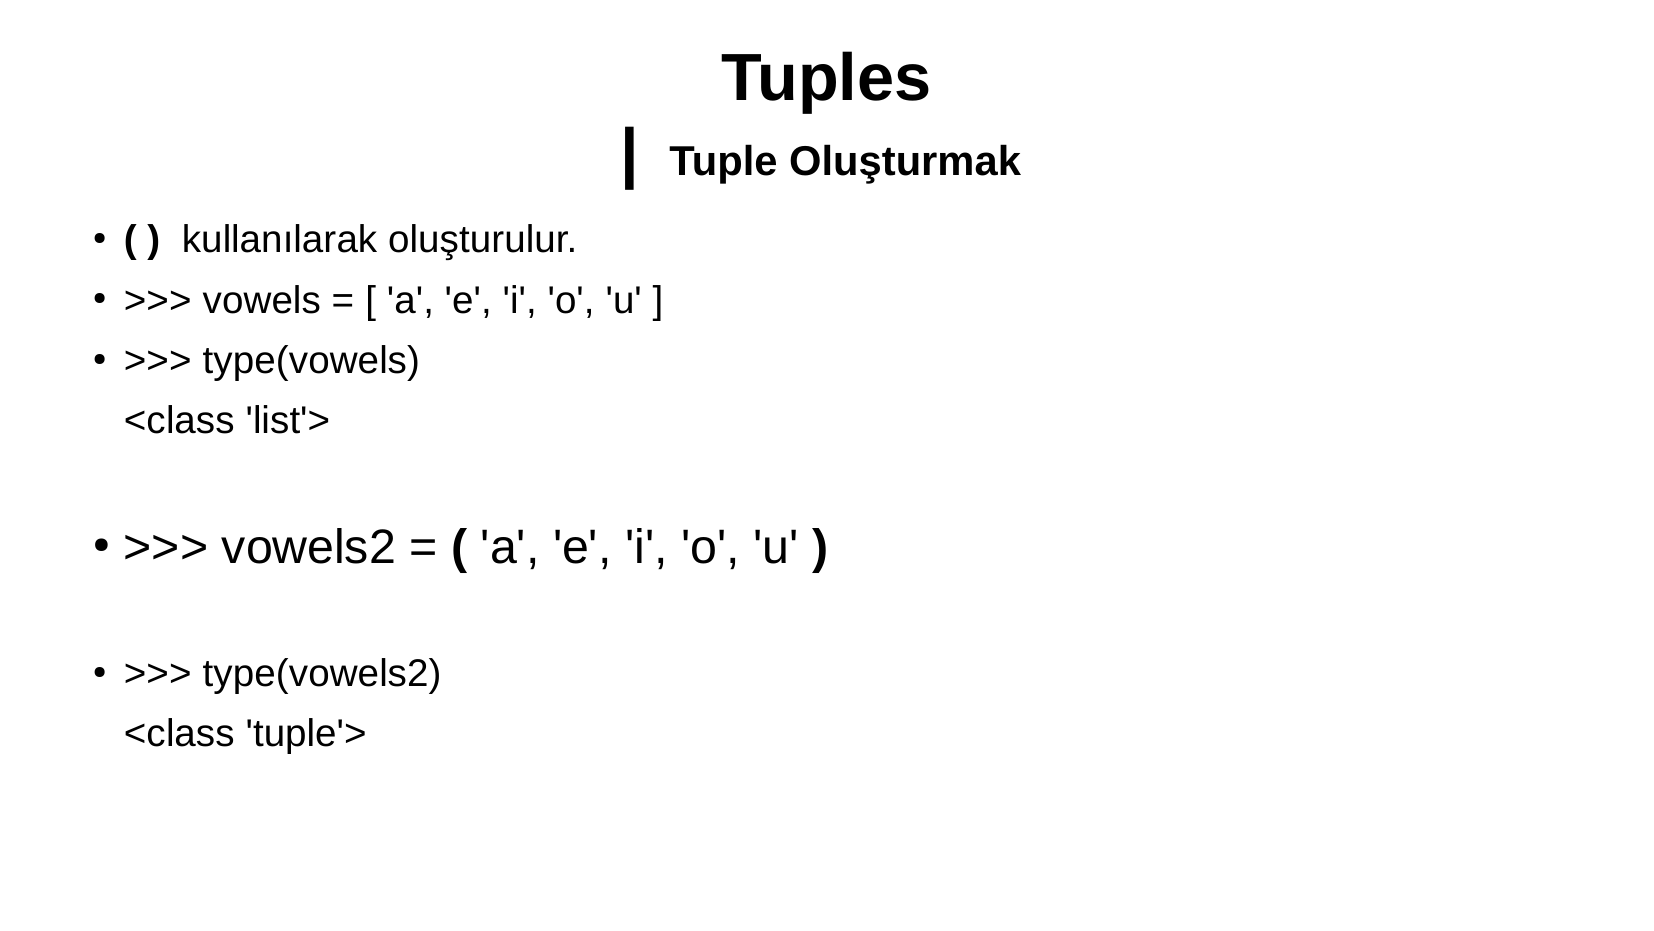

# Tuples | Tuple Oluşturmak
( ) kullanılarak oluşturulur.
>>> vowels = [ 'a', 'e', 'i', 'o', 'u' ]
>>> type(vowels)
<class 'list'>
>>> vowels2 = ( 'a', 'e', 'i', 'o', 'u' )
>>> type(vowels2)
<class 'tuple'>